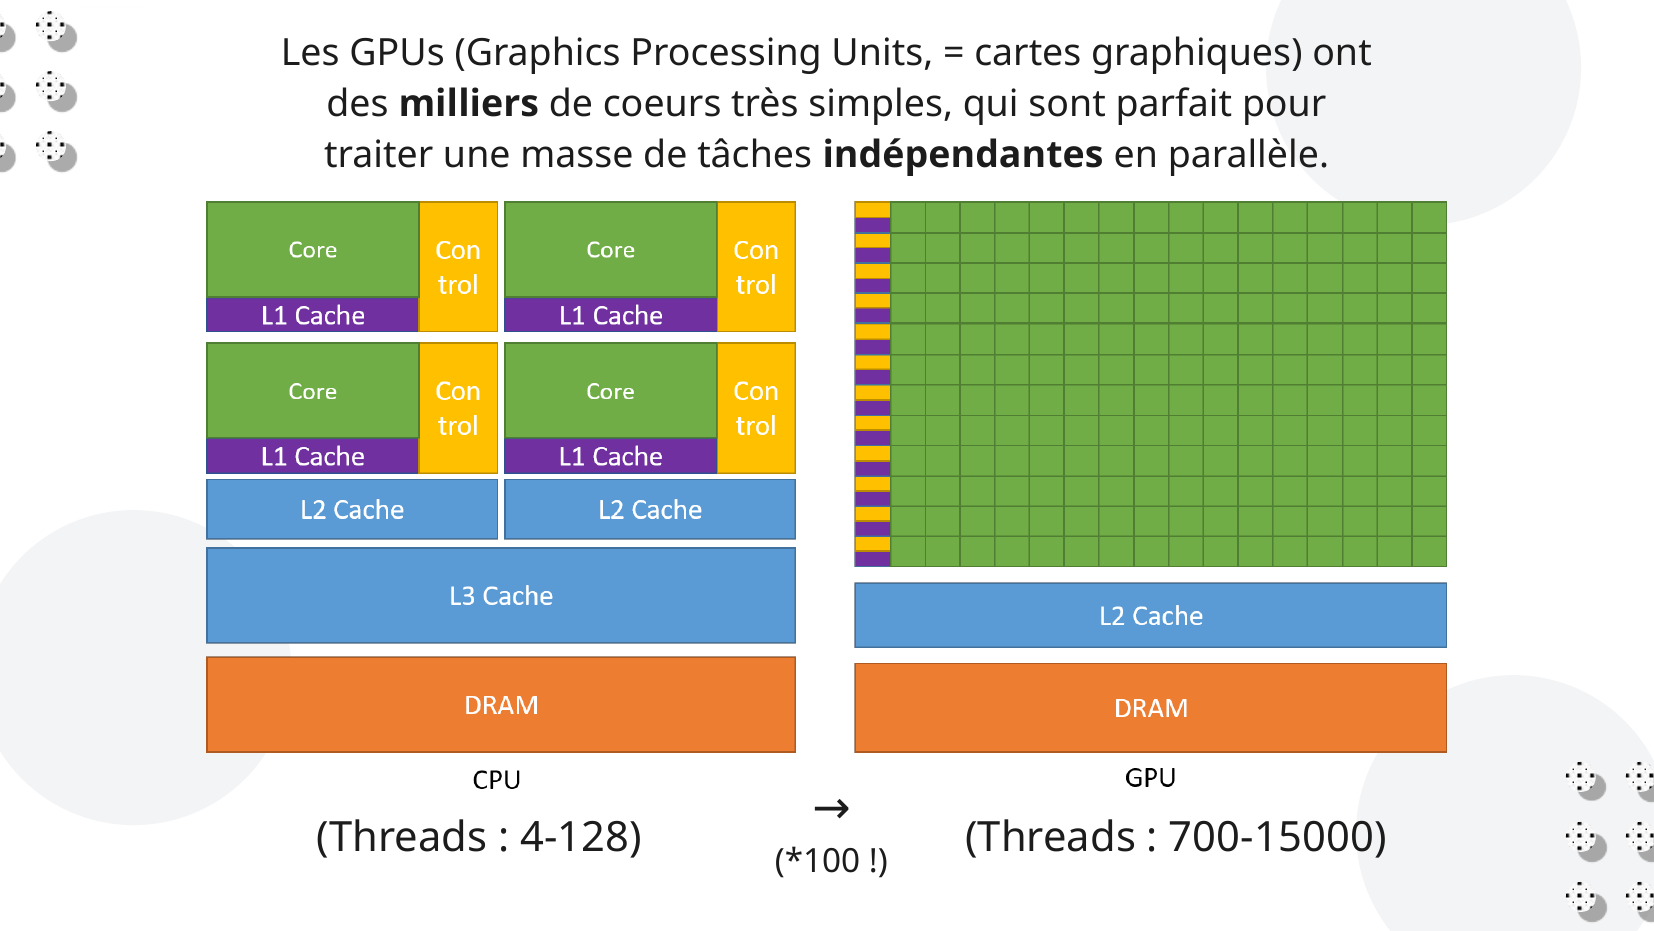

Les GPUs (Graphics Processing Units, = cartes graphiques) ont des milliers de coeurs très simples, qui sont parfait pour traiter une masse de tâches indépendantes en parallèle.
→
(*100 !)
(Threads : 4-128)
(Threads : 700-15000)